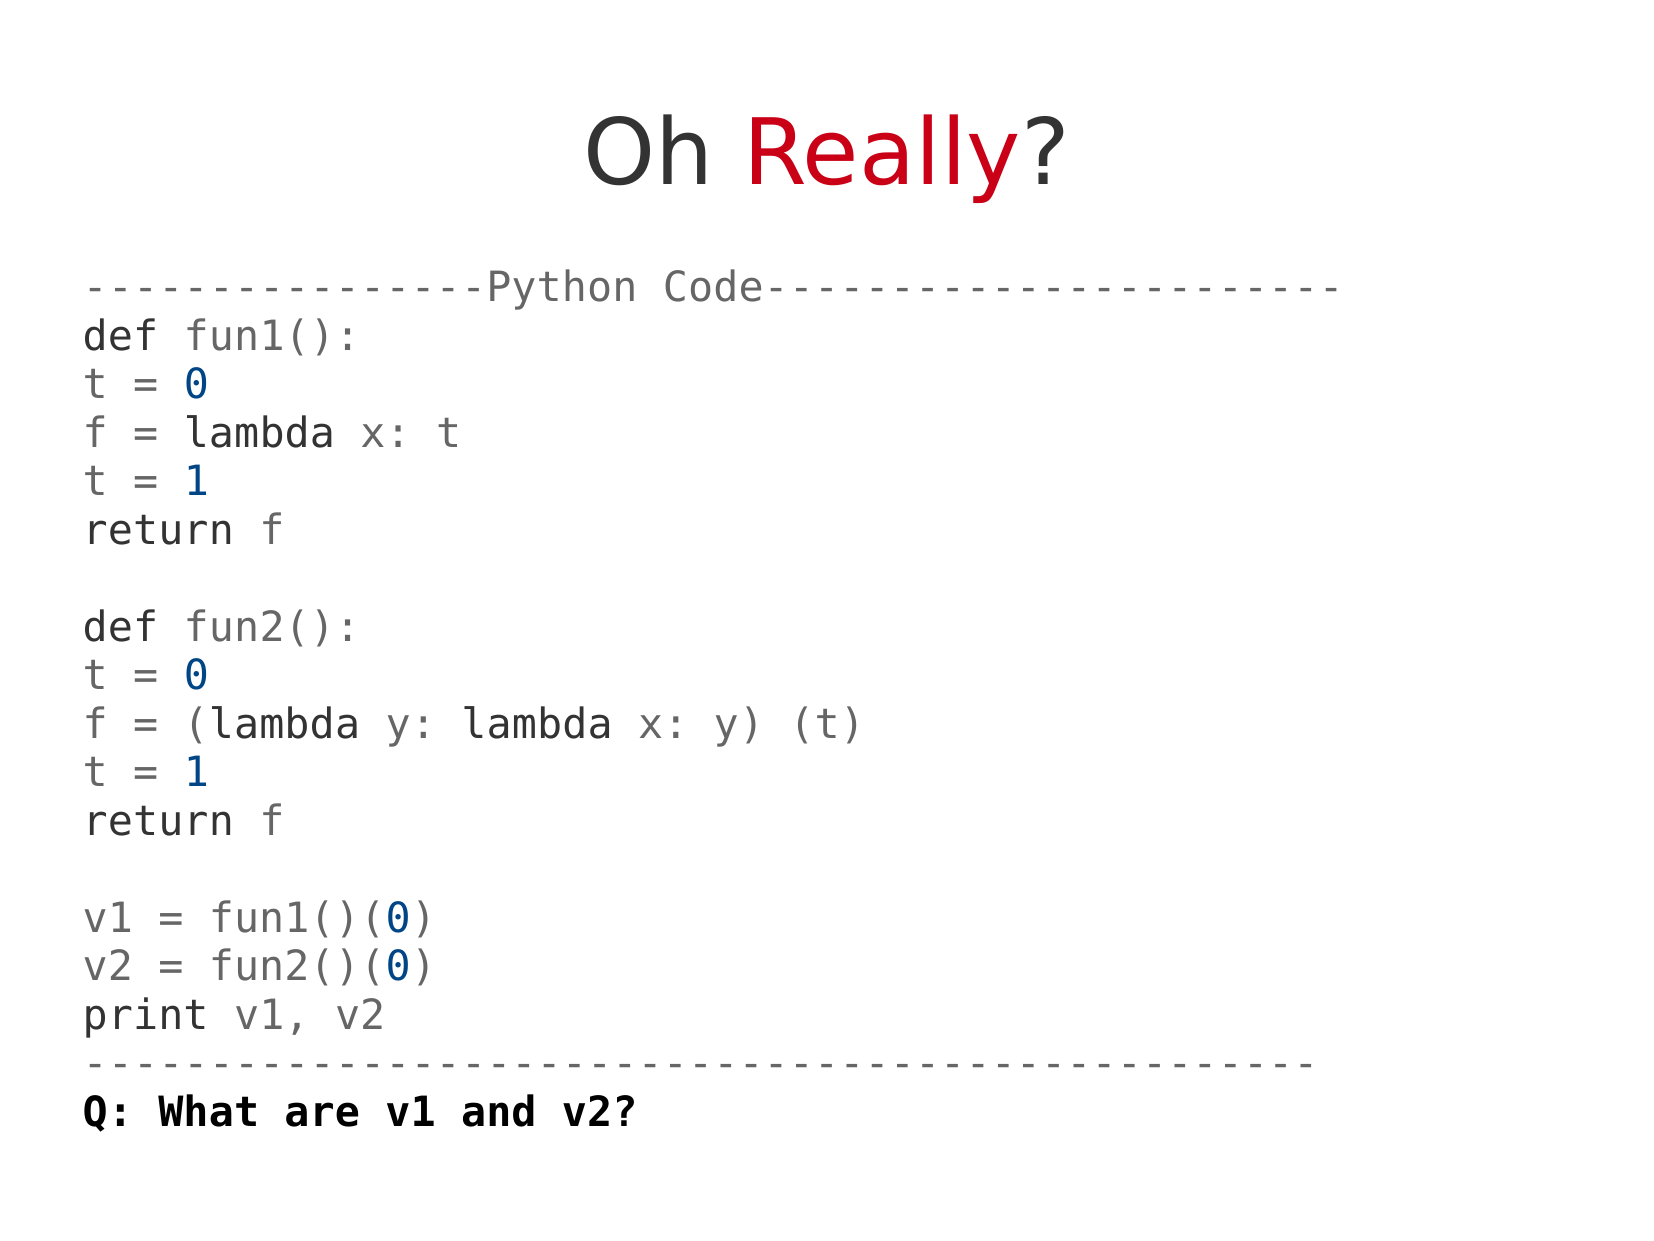

Oh Really?
# ‎----------------Python Code-----------------------
def fun1():
t = 0
f = lambda x: t
t = 1
return f
def fun2():
t = 0
f = (lambda y: lambda x: y) (t)
t = 1
return f
v1 = fun1()(0)
v2 = fun2()(0)
print v1, v2
-------------------------------------------------
Q: What are v1 and v2?